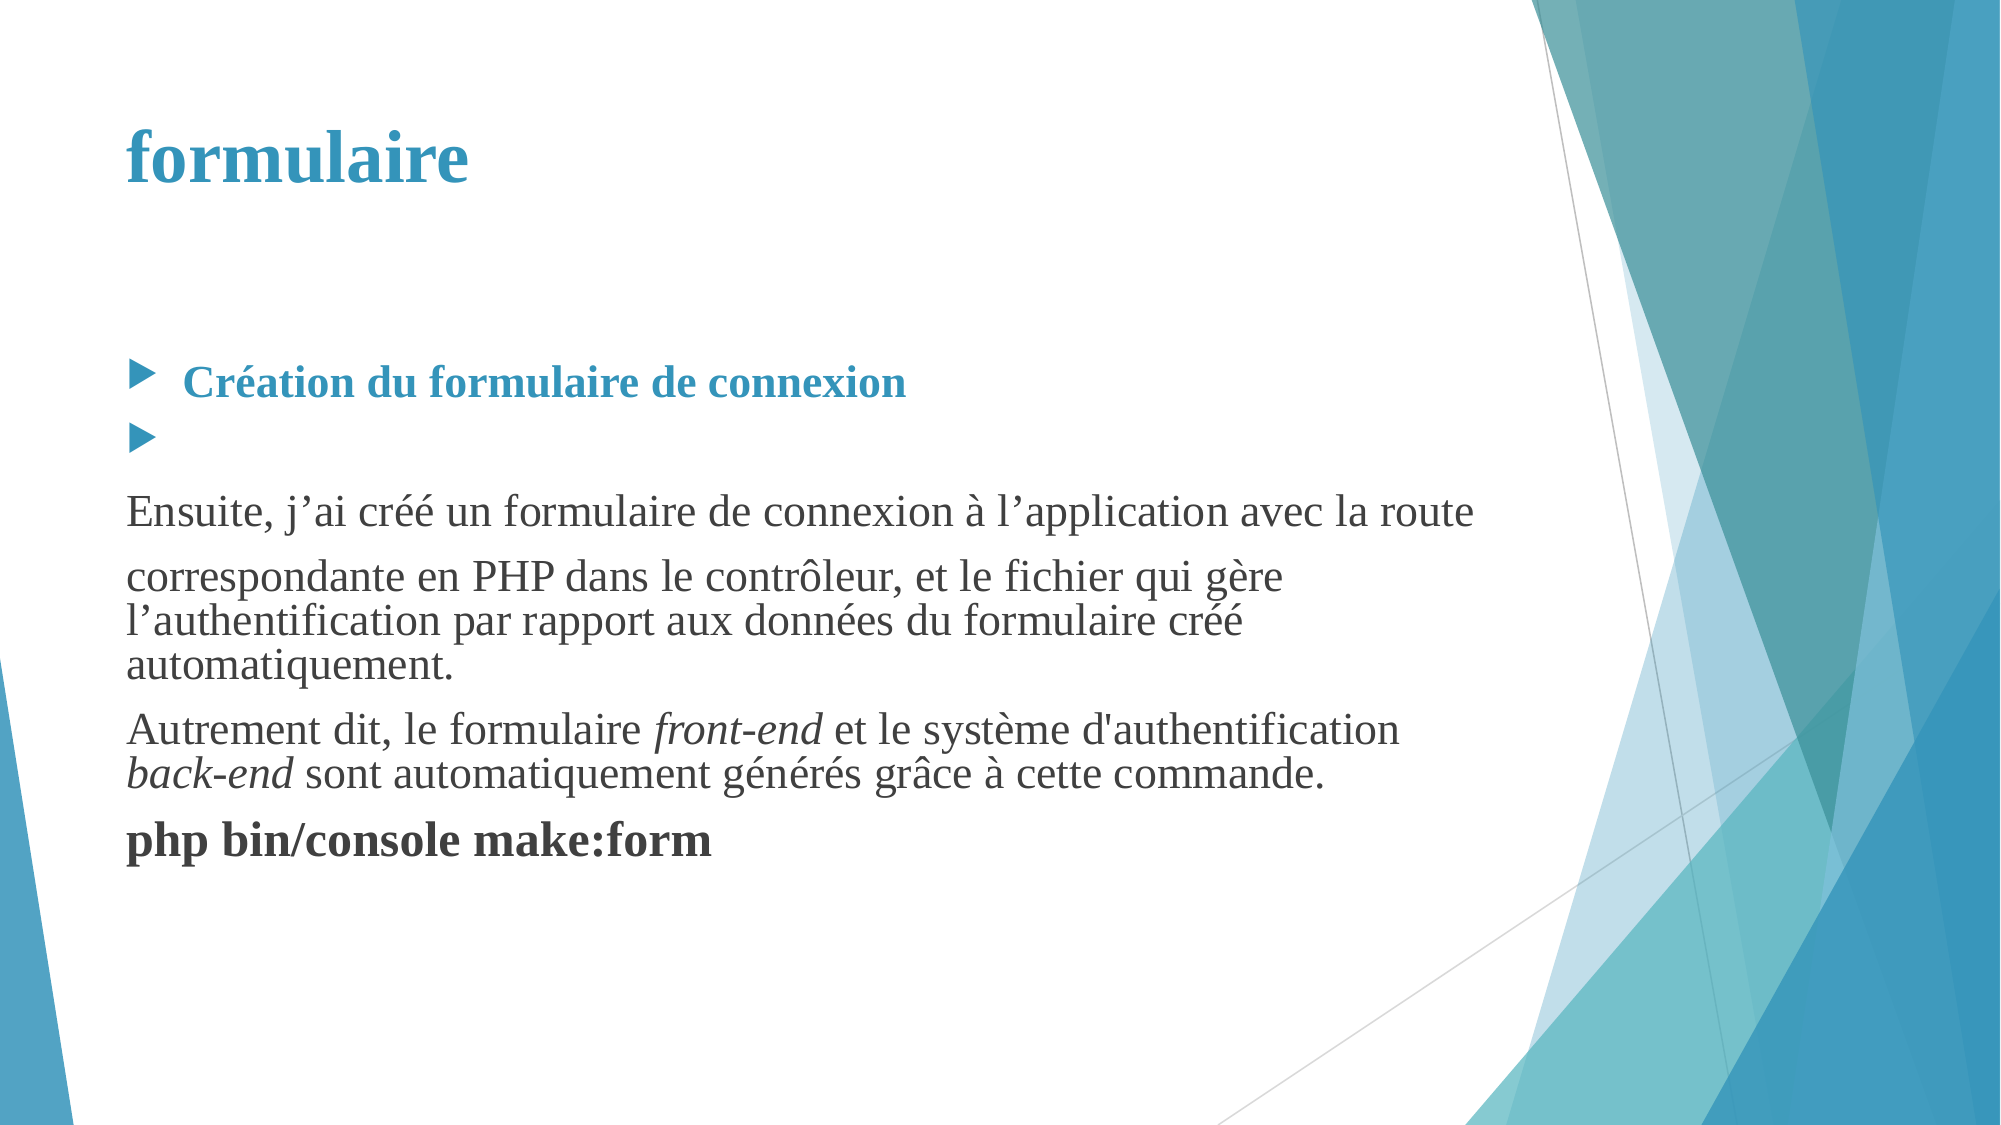

# formulaire
Création du formulaire de connexion
Ensuite, j’ai créé un formulaire de connexion à l’application avec la route
correspondante en PHP dans le contrôleur, et le fichier qui gère l’authentification par rapport aux données du formulaire créé automatiquement.
Autrement dit, le formulaire front-end et le système d'authentification back-end sont automatiquement générés grâce à cette commande.
php bin/console make:form